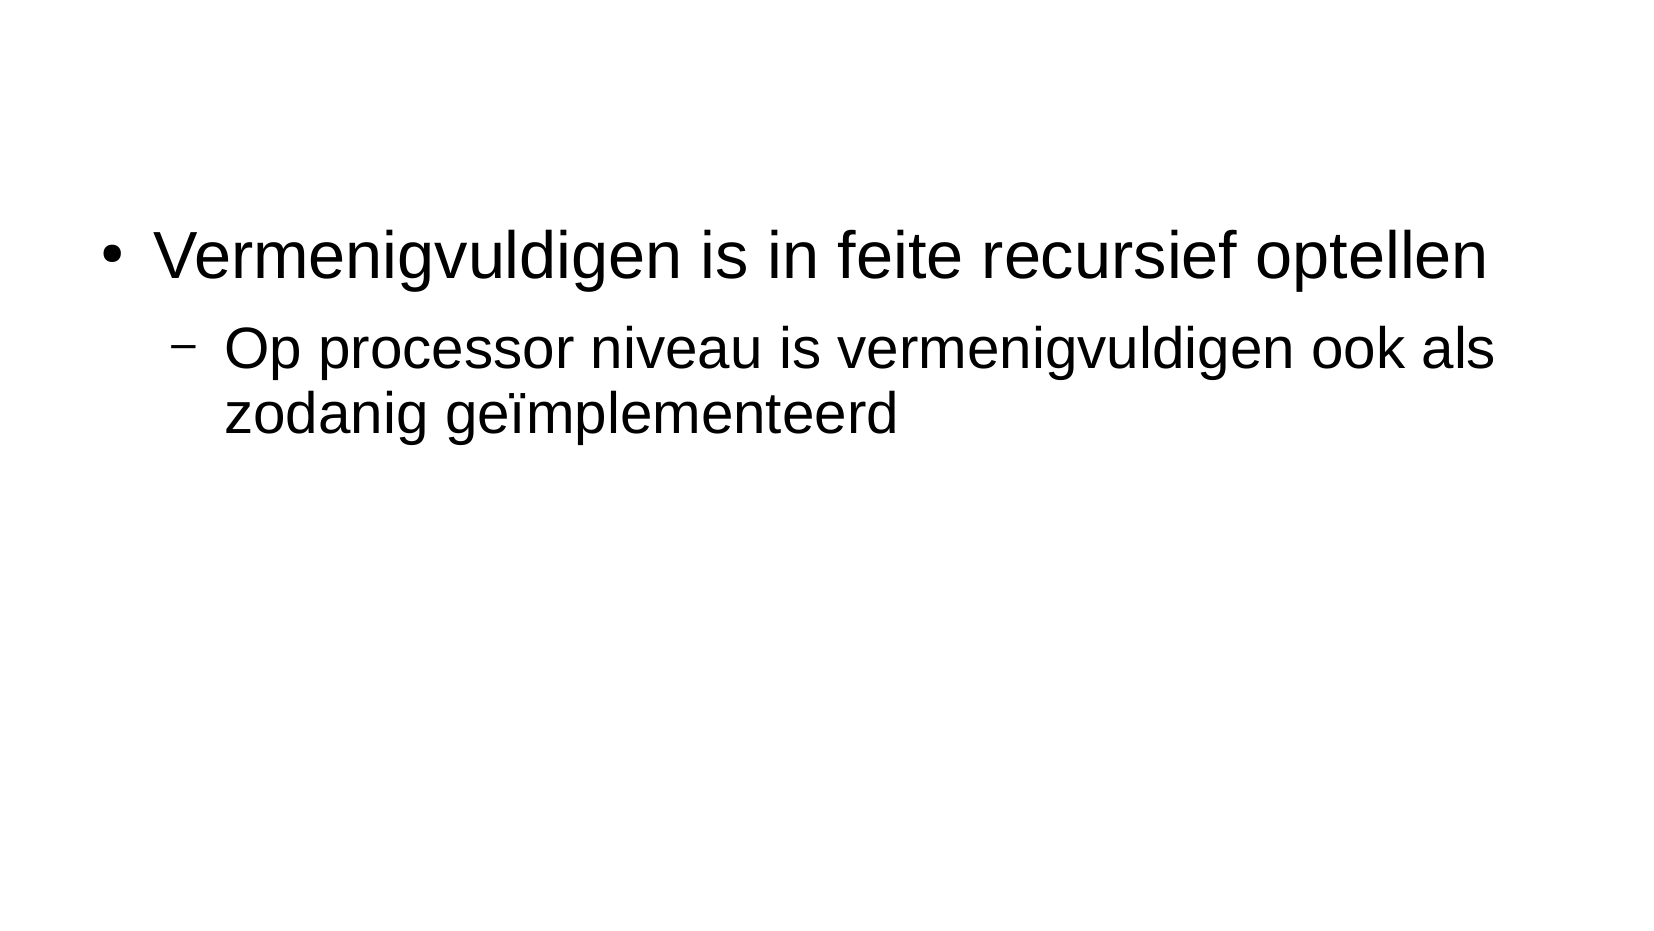

#
Vermenigvuldigen is in feite recursief optellen
Op processor niveau is vermenigvuldigen ook als zodanig geïmplementeerd